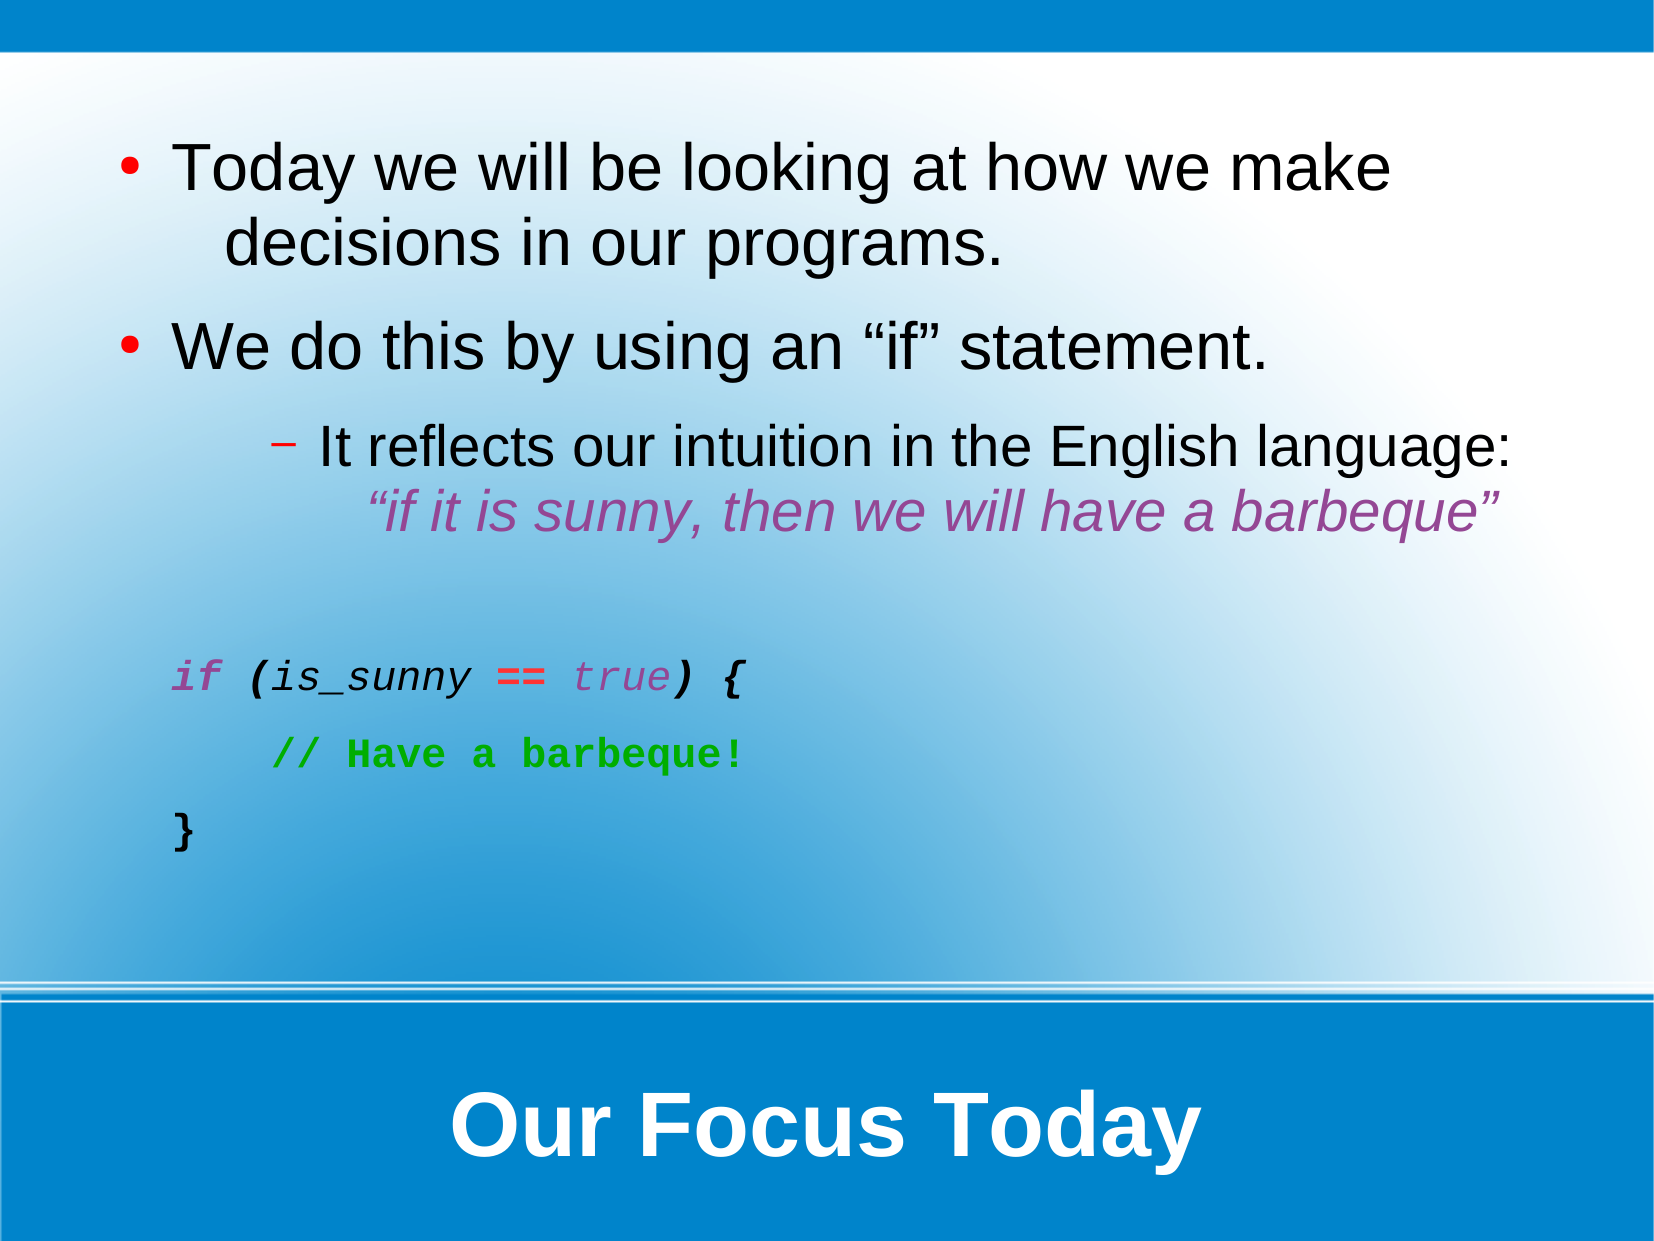

Today we will be looking at how we make decisions in our programs.
We do this by using an “if” statement.
It reflects our intuition in the English language:
“if it is sunny, then we will have a barbeque”
if (is_sunny == true) {
 // Have a barbeque!
}
# Our Focus Today